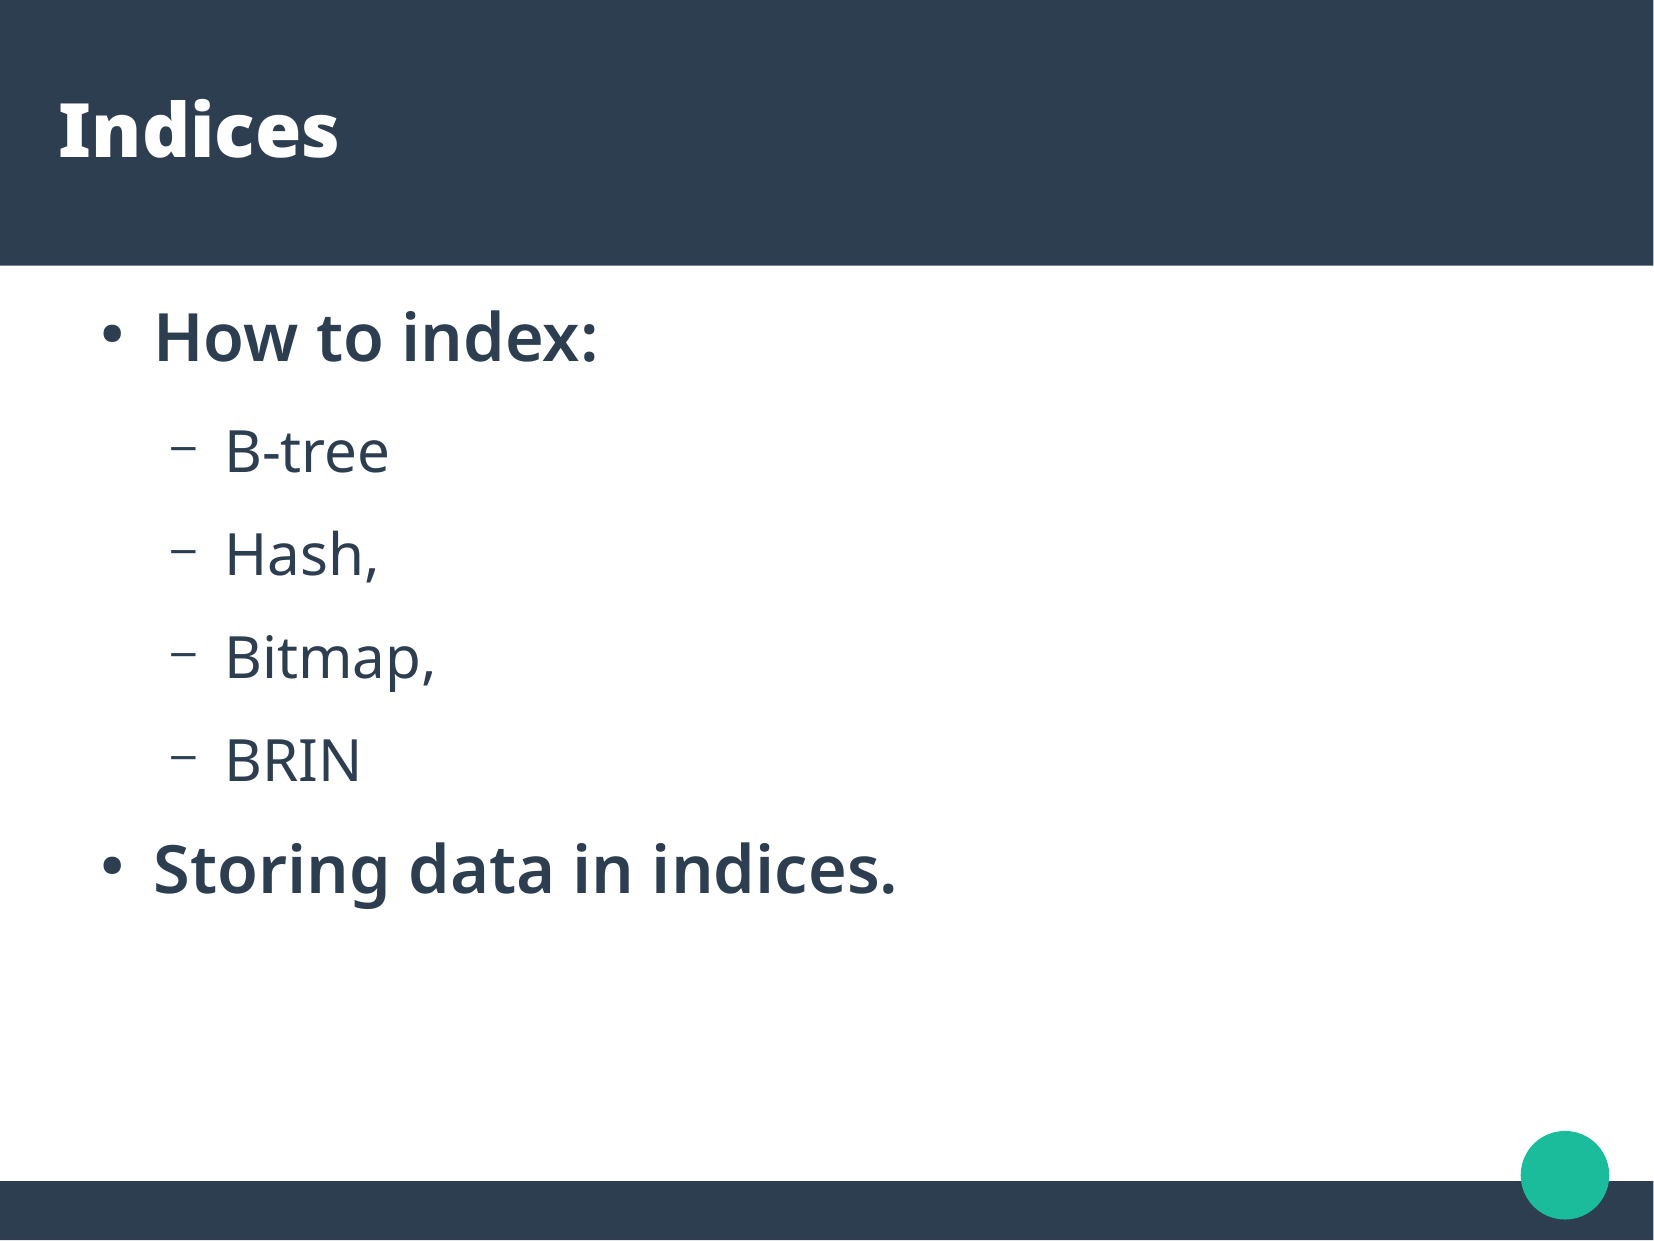

# Indices
How to index:
B-tree
Hash,
Bitmap,
BRIN
Storing data in indices.